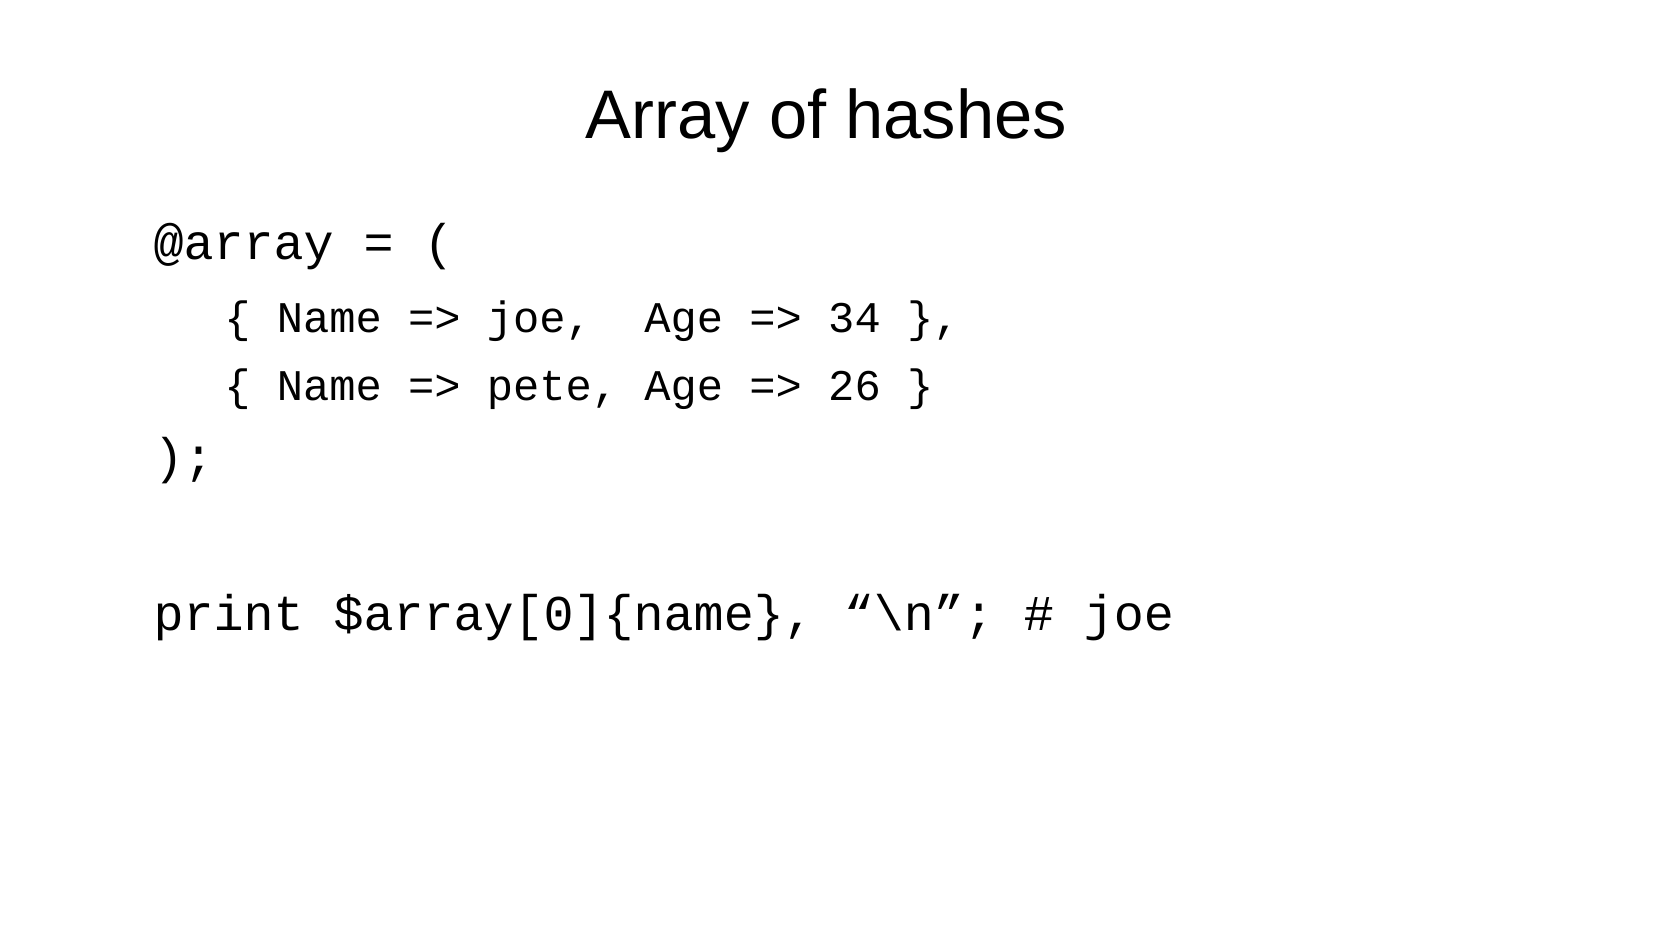

# Array of hashes
@array = (
{ Name => joe, Age => 34 },
{ Name => pete, Age => 26 }
);
print $array[0]{name}, “\n”; # joe